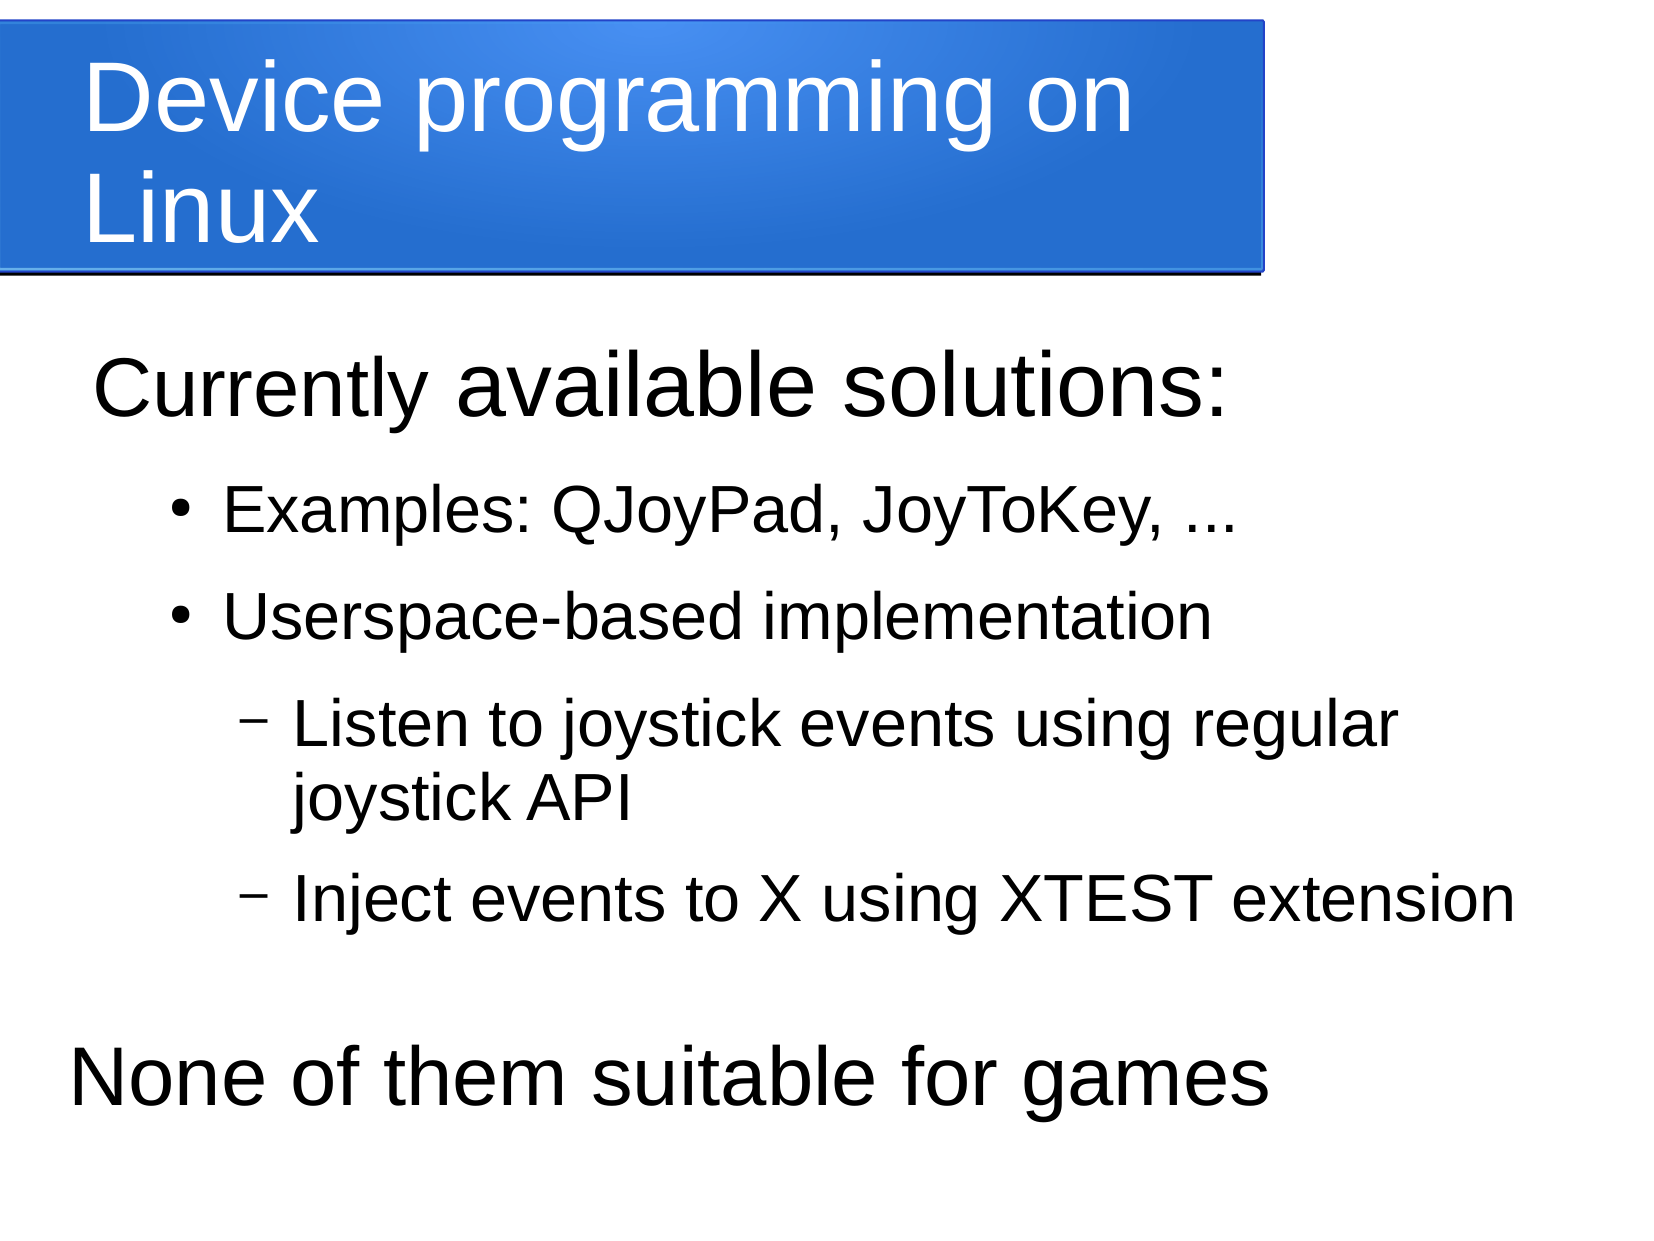

# Device programming on Linux
Currently available solutions:
Examples: QJoyPad, JoyToKey, ...
Userspace-based implementation
Listen to joystick events using regular joystick API
Inject events to X using XTEST extension
None of them suitable for games